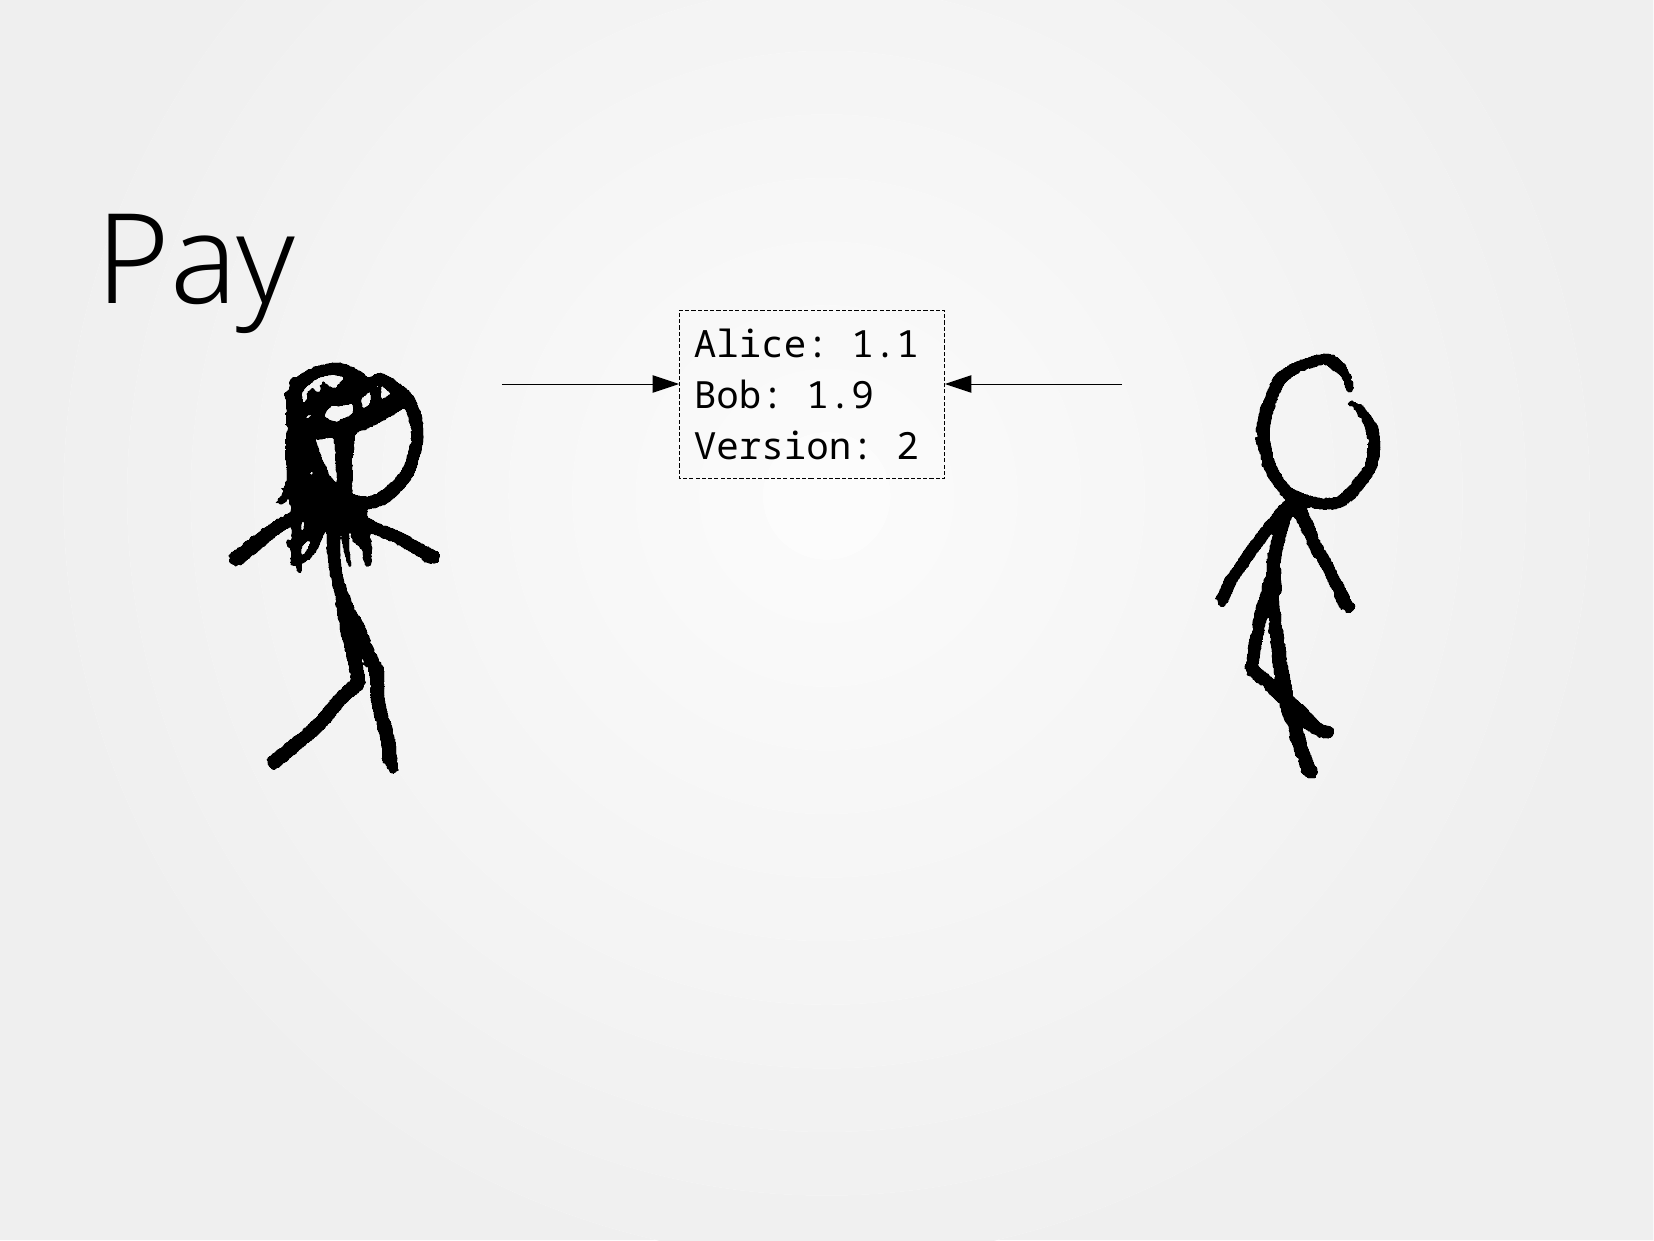

# Pay
Alice: 1.1
Bob: 1.9
Version: 2